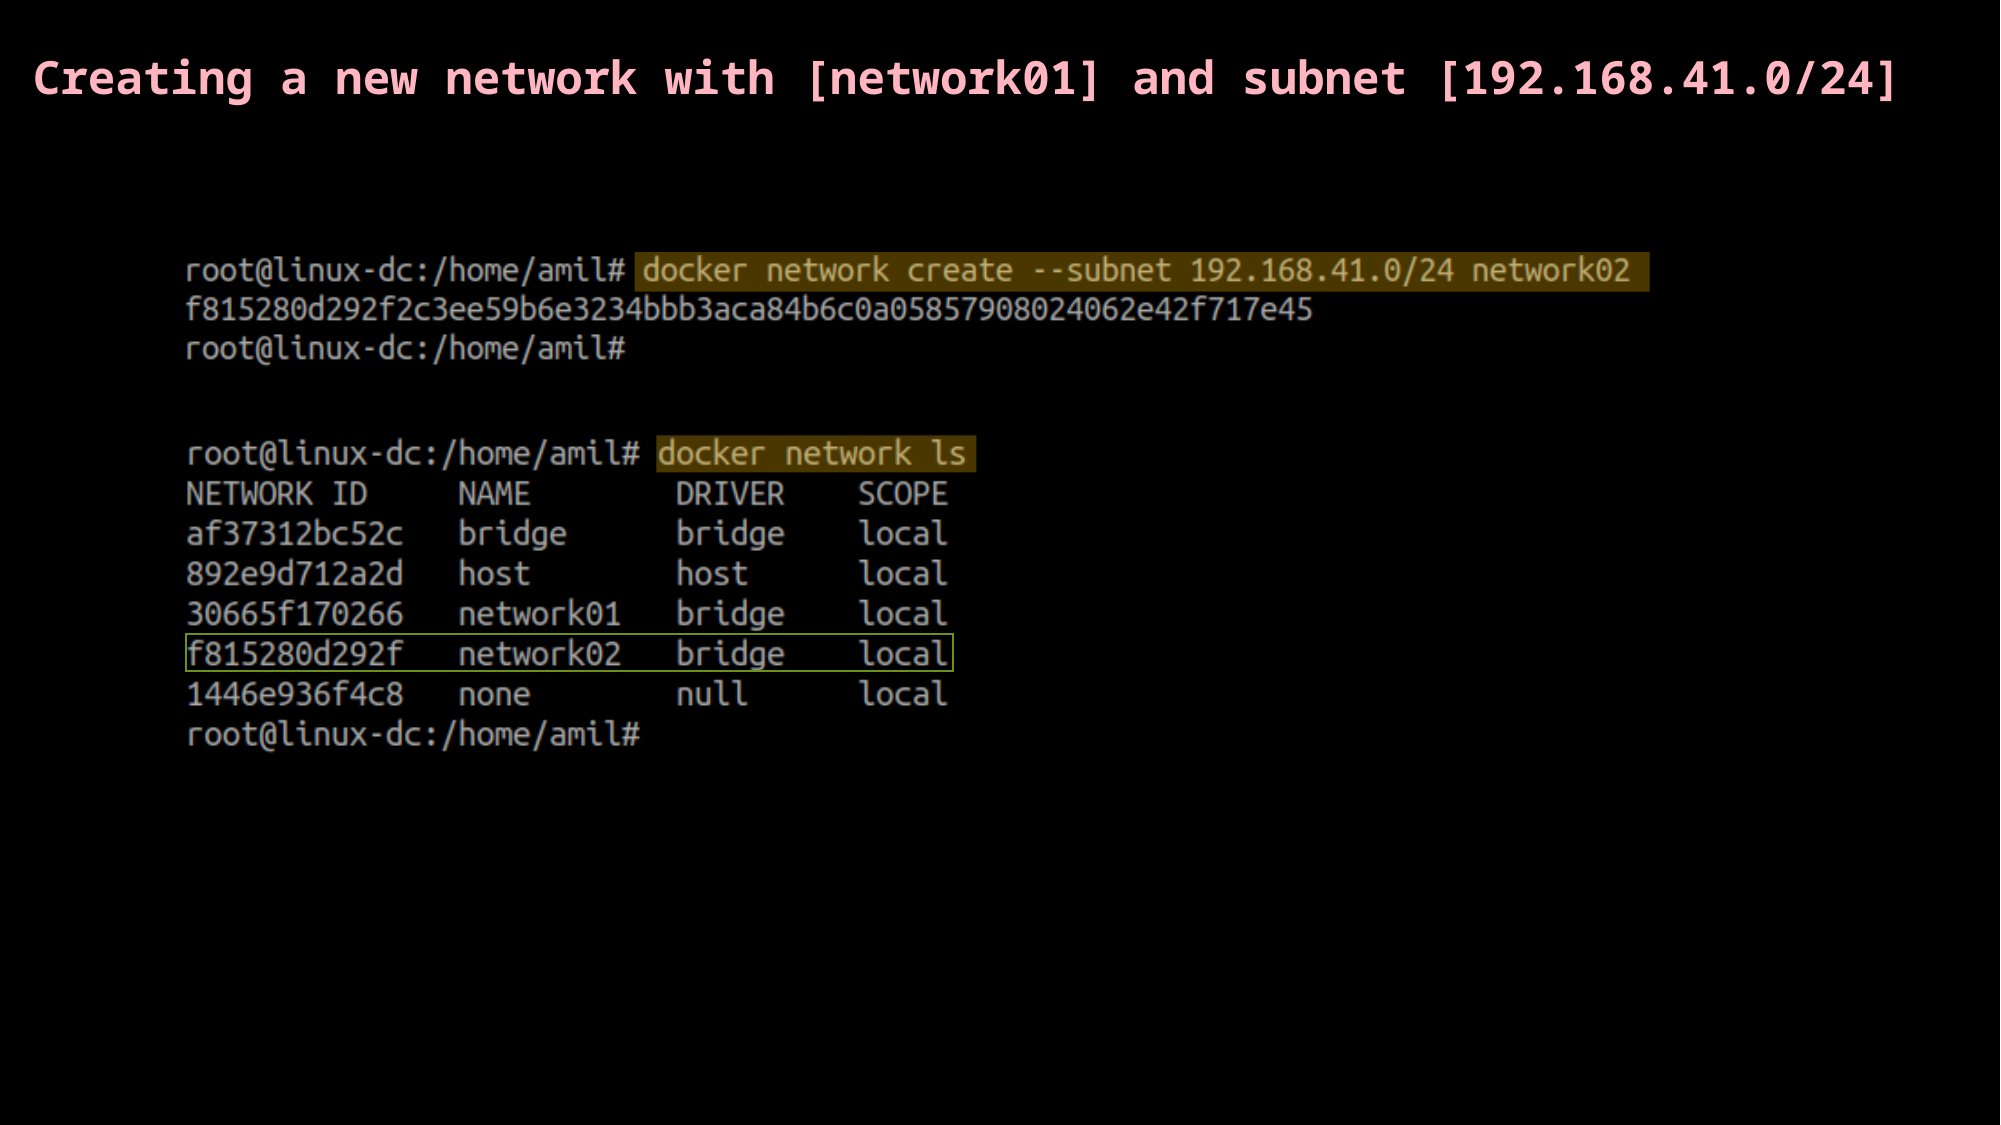

Creating a new network with [network01] and subnet [192.168.41.0/24]